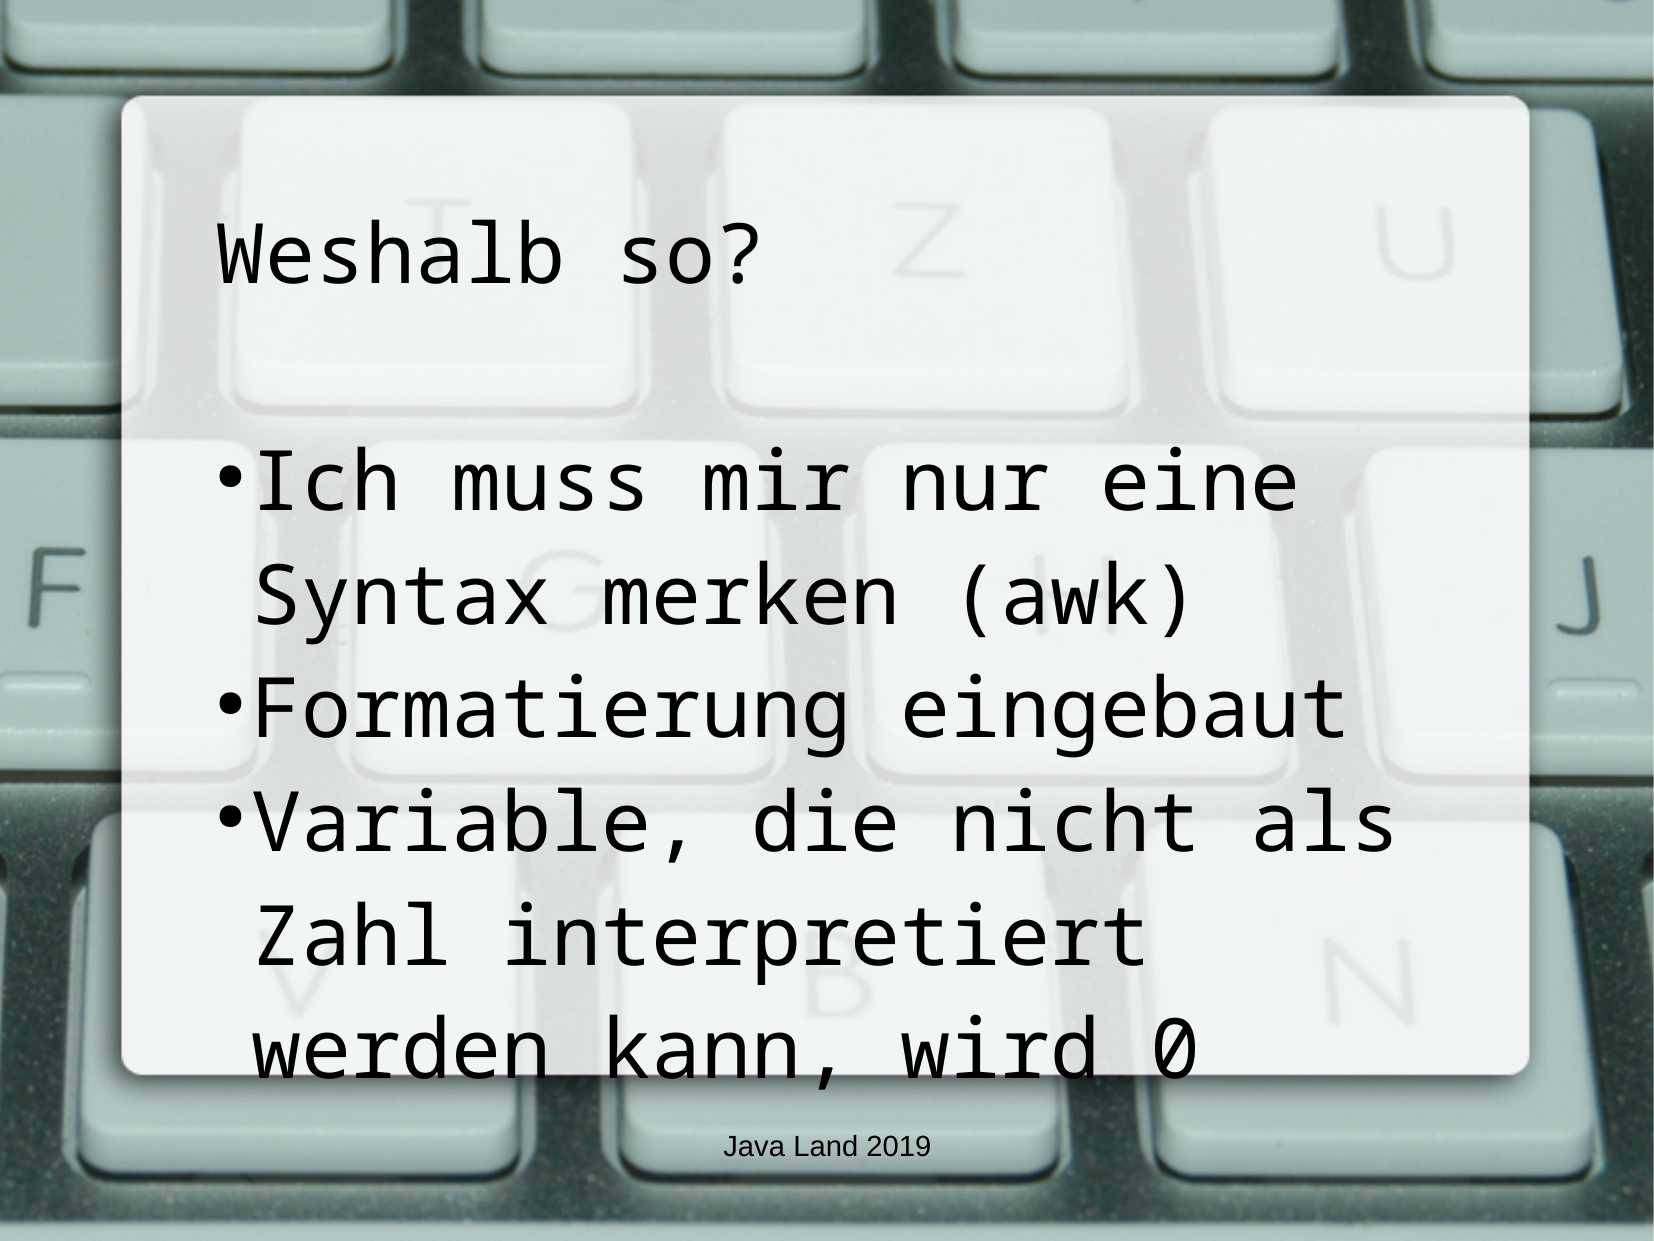

#
Weshalb so?
Ich muss mir nur eine Syntax merken (awk)
Formatierung eingebaut
Variable, die nicht als Zahl interpretiert werden kann, wird 0